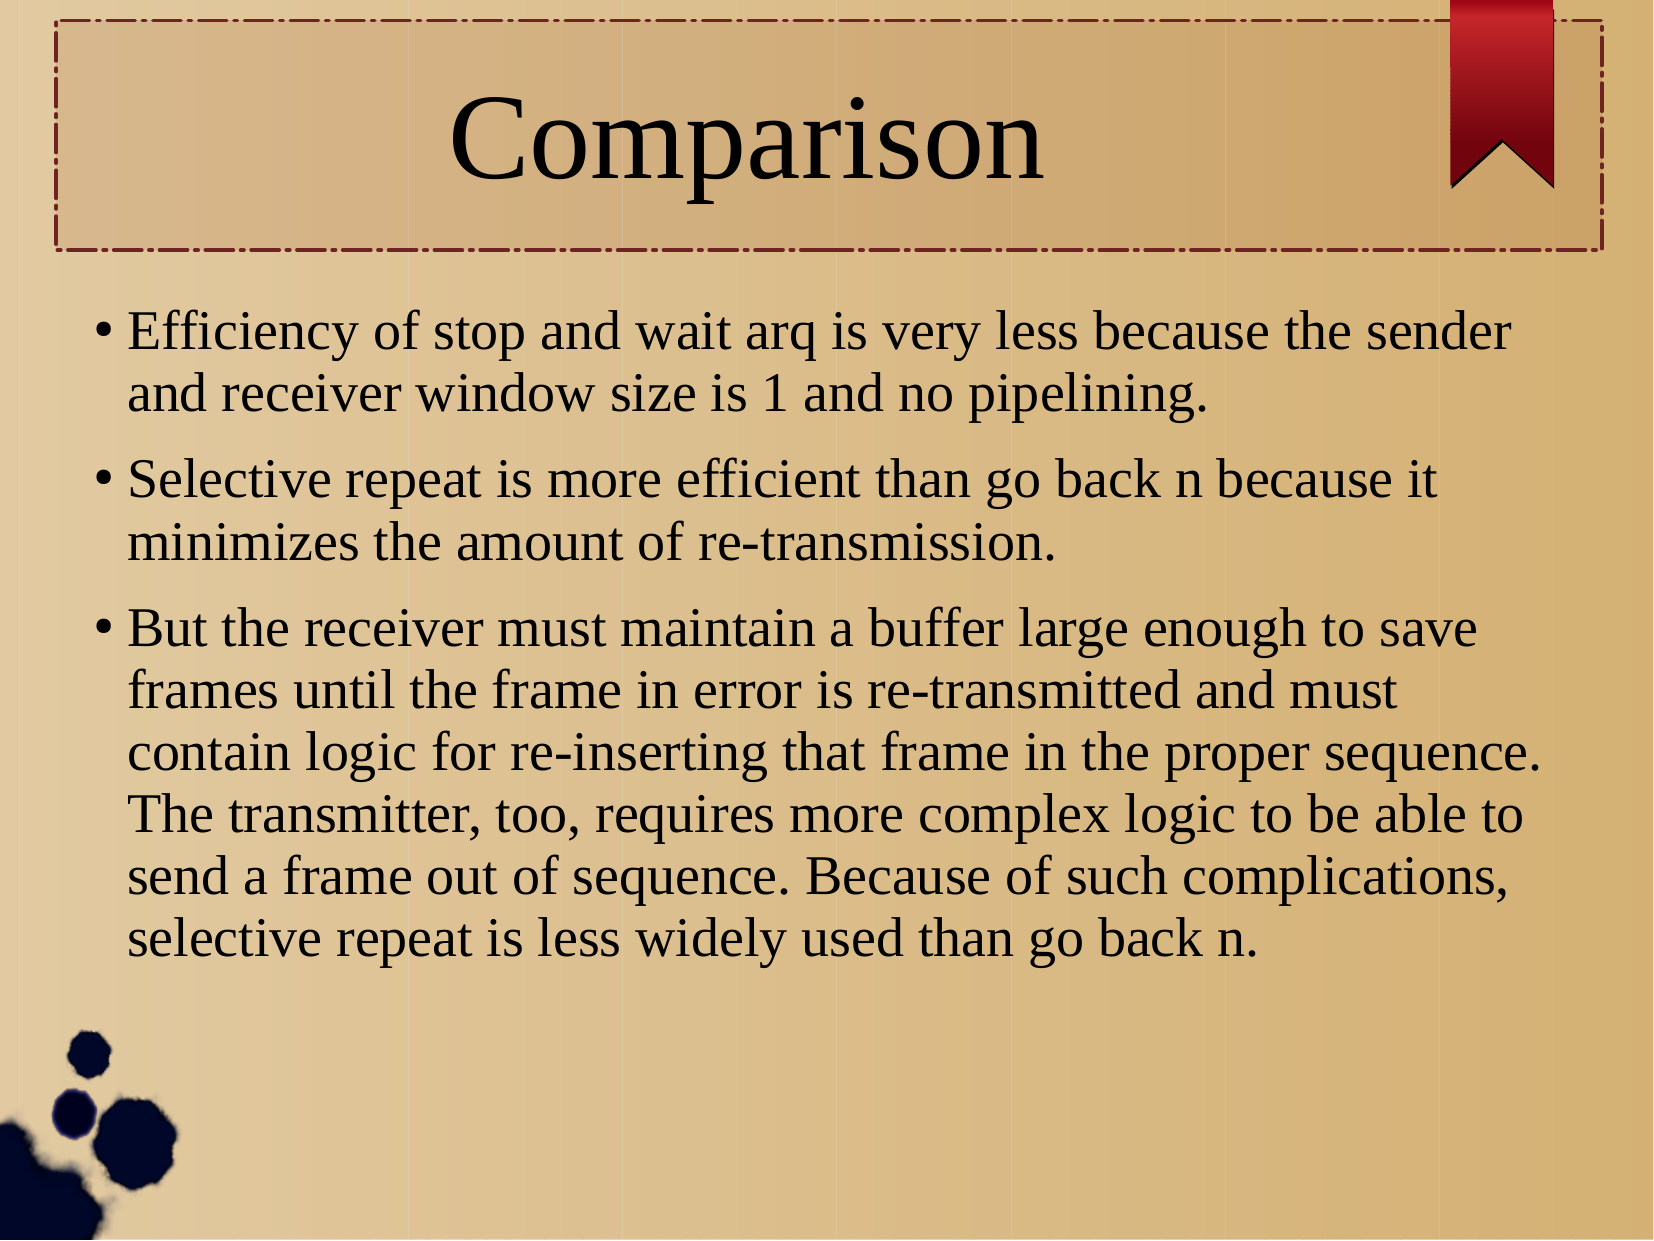

# Comparison
Efficiency of stop and wait arq is very less because the sender and receiver window size is 1 and no pipelining.
Selective repeat is more efficient than go back n because it minimizes the amount of re-transmission.
But the receiver must maintain a buffer large enough to save frames until the frame in error is re-transmitted and must contain logic for re-inserting that frame in the proper sequence. The transmitter, too, requires more complex logic to be able to send a frame out of sequence. Because of such complications, selective repeat is less widely used than go back n.